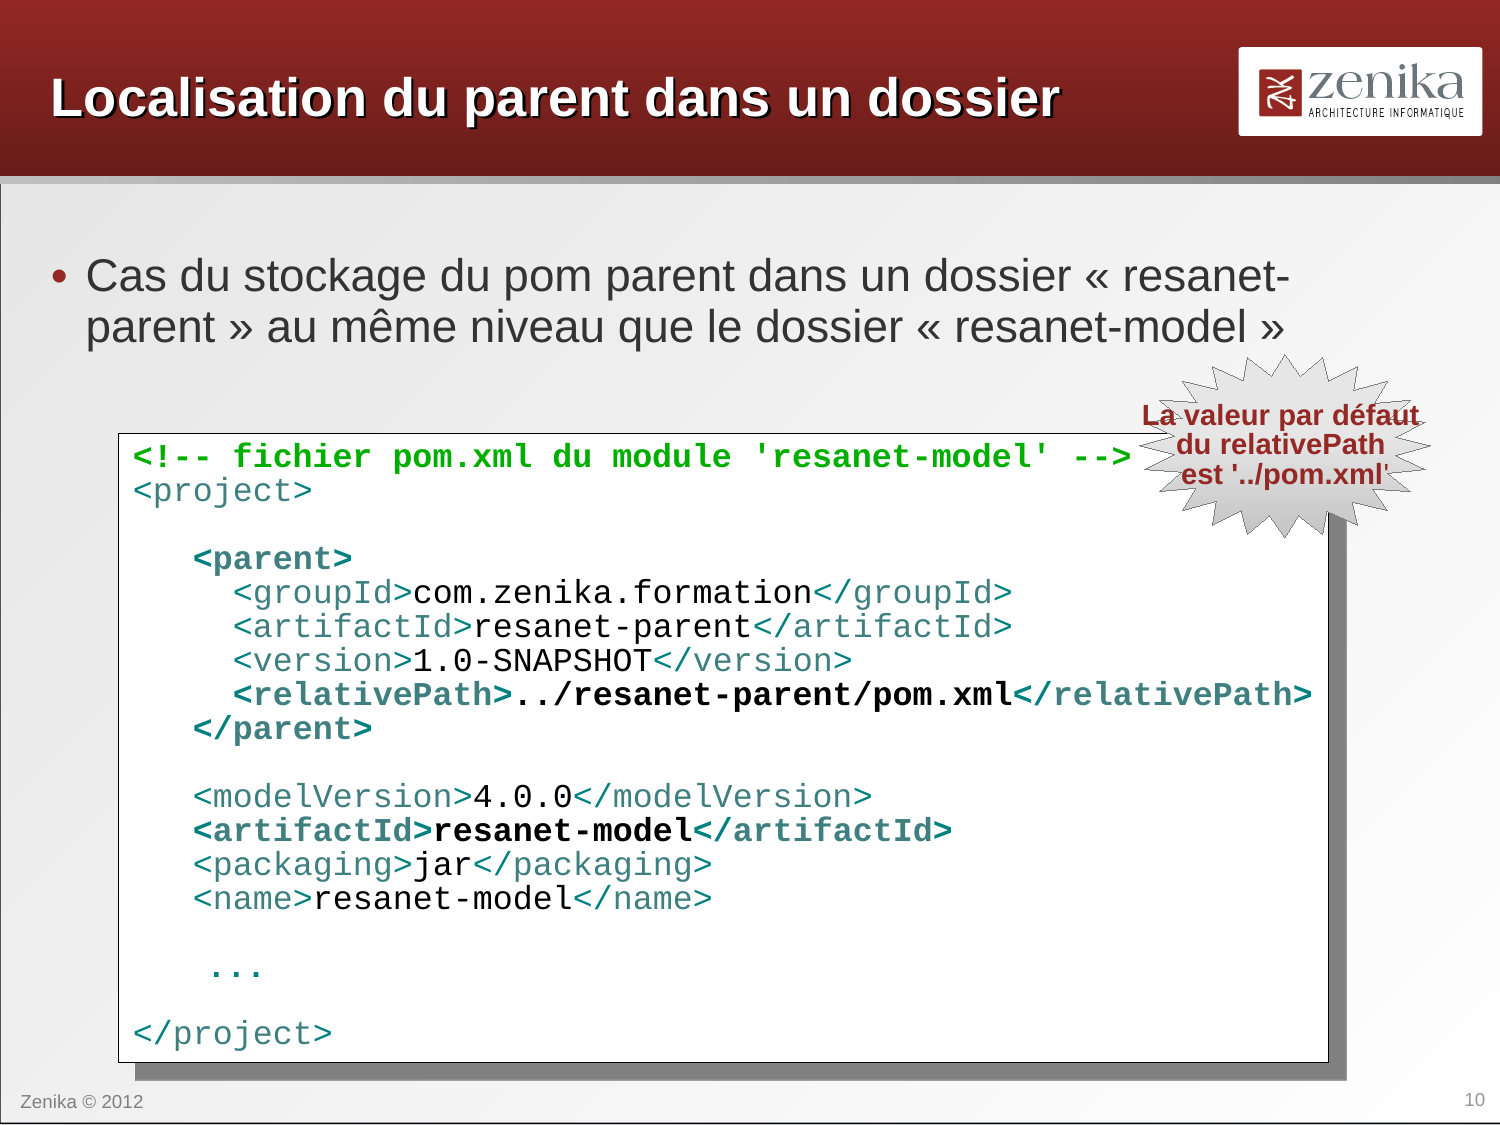

# Localisation du parent dans un dossier
Cas du stockage du pom parent dans un dossier « resanet-parent » au même niveau que le dossier « resanet-model »
La valeur par défaut
du relativePath
est '../pom.xml'
<!-- fichier pom.xml du module 'resanet-model' -->
<project>
 <parent>
 <groupId>com.zenika.formation</groupId>
 <artifactId>resanet-parent</artifactId>
 <version>1.0-SNAPSHOT</version>
 <relativePath>../resanet-parent/pom.xml</relativePath>
 </parent>
 <modelVersion>4.0.0</modelVersion>
 <artifactId>resanet-model</artifactId>
 <packaging>jar</packaging>
 <name>resanet-model</name>
	...
</project>